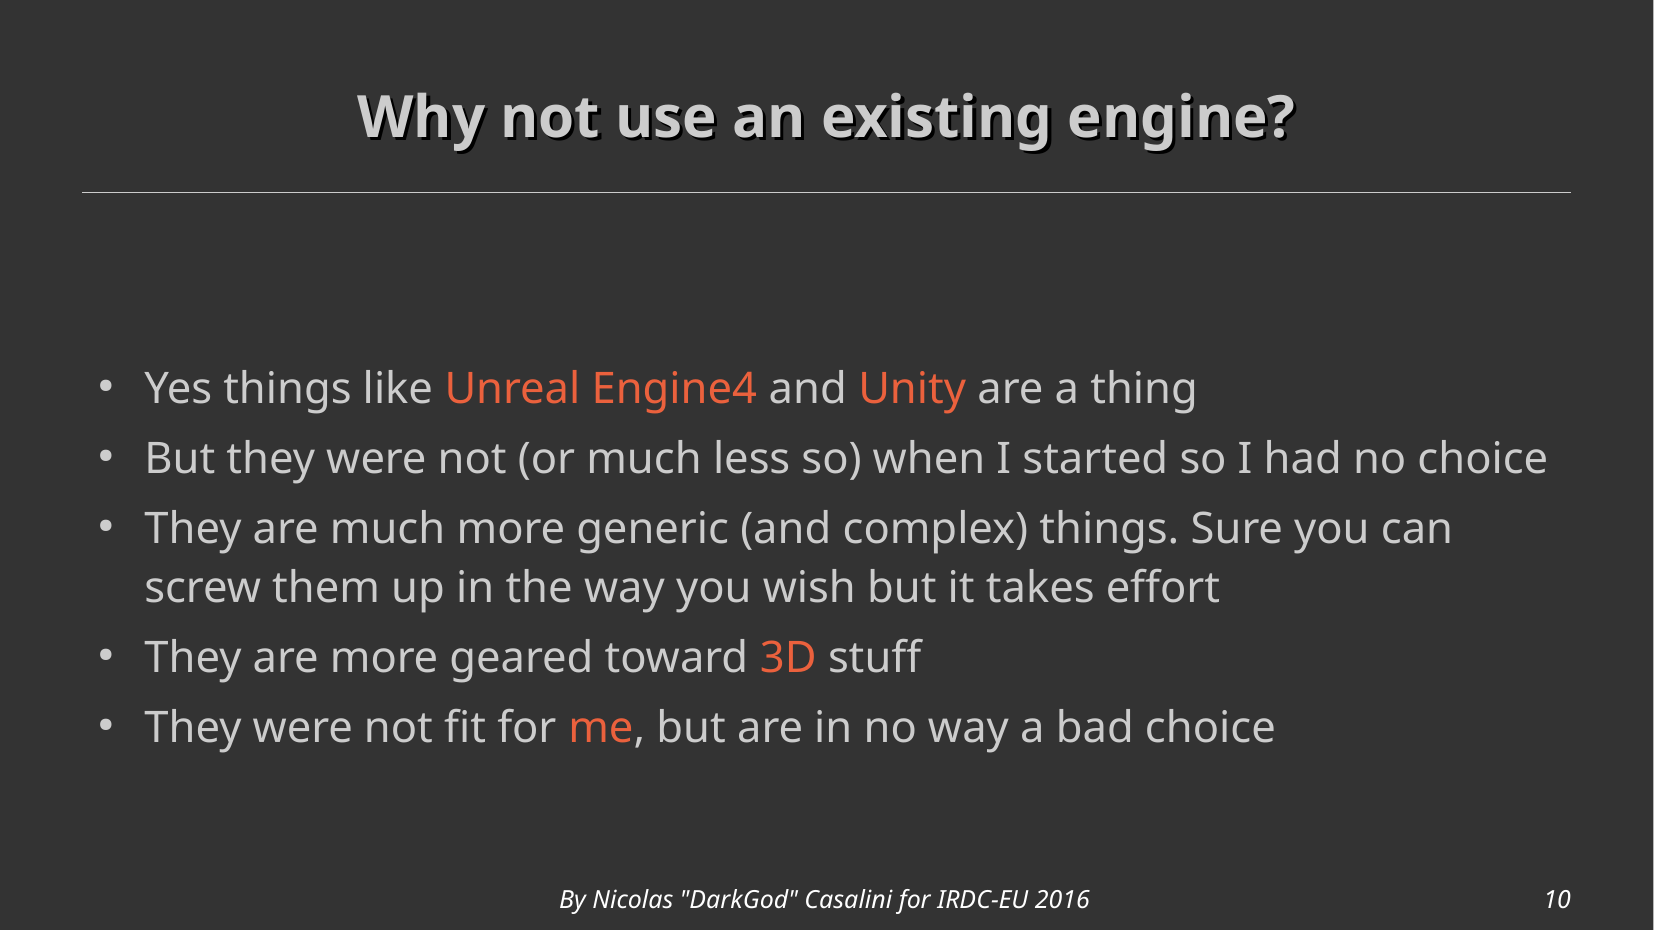

# Why not use an existing engine?
Yes things like Unreal Engine4 and Unity are a thing
But they were not (or much less so) when I started so I had no choice
They are much more generic (and complex) things. Sure you can screw them up in the way you wish but it takes effort
They are more geared toward 3D stuff
They were not fit for me, but are in no way a bad choice
By Nicolas "DarkGod" Casalini for IRDC-EU 2016
10